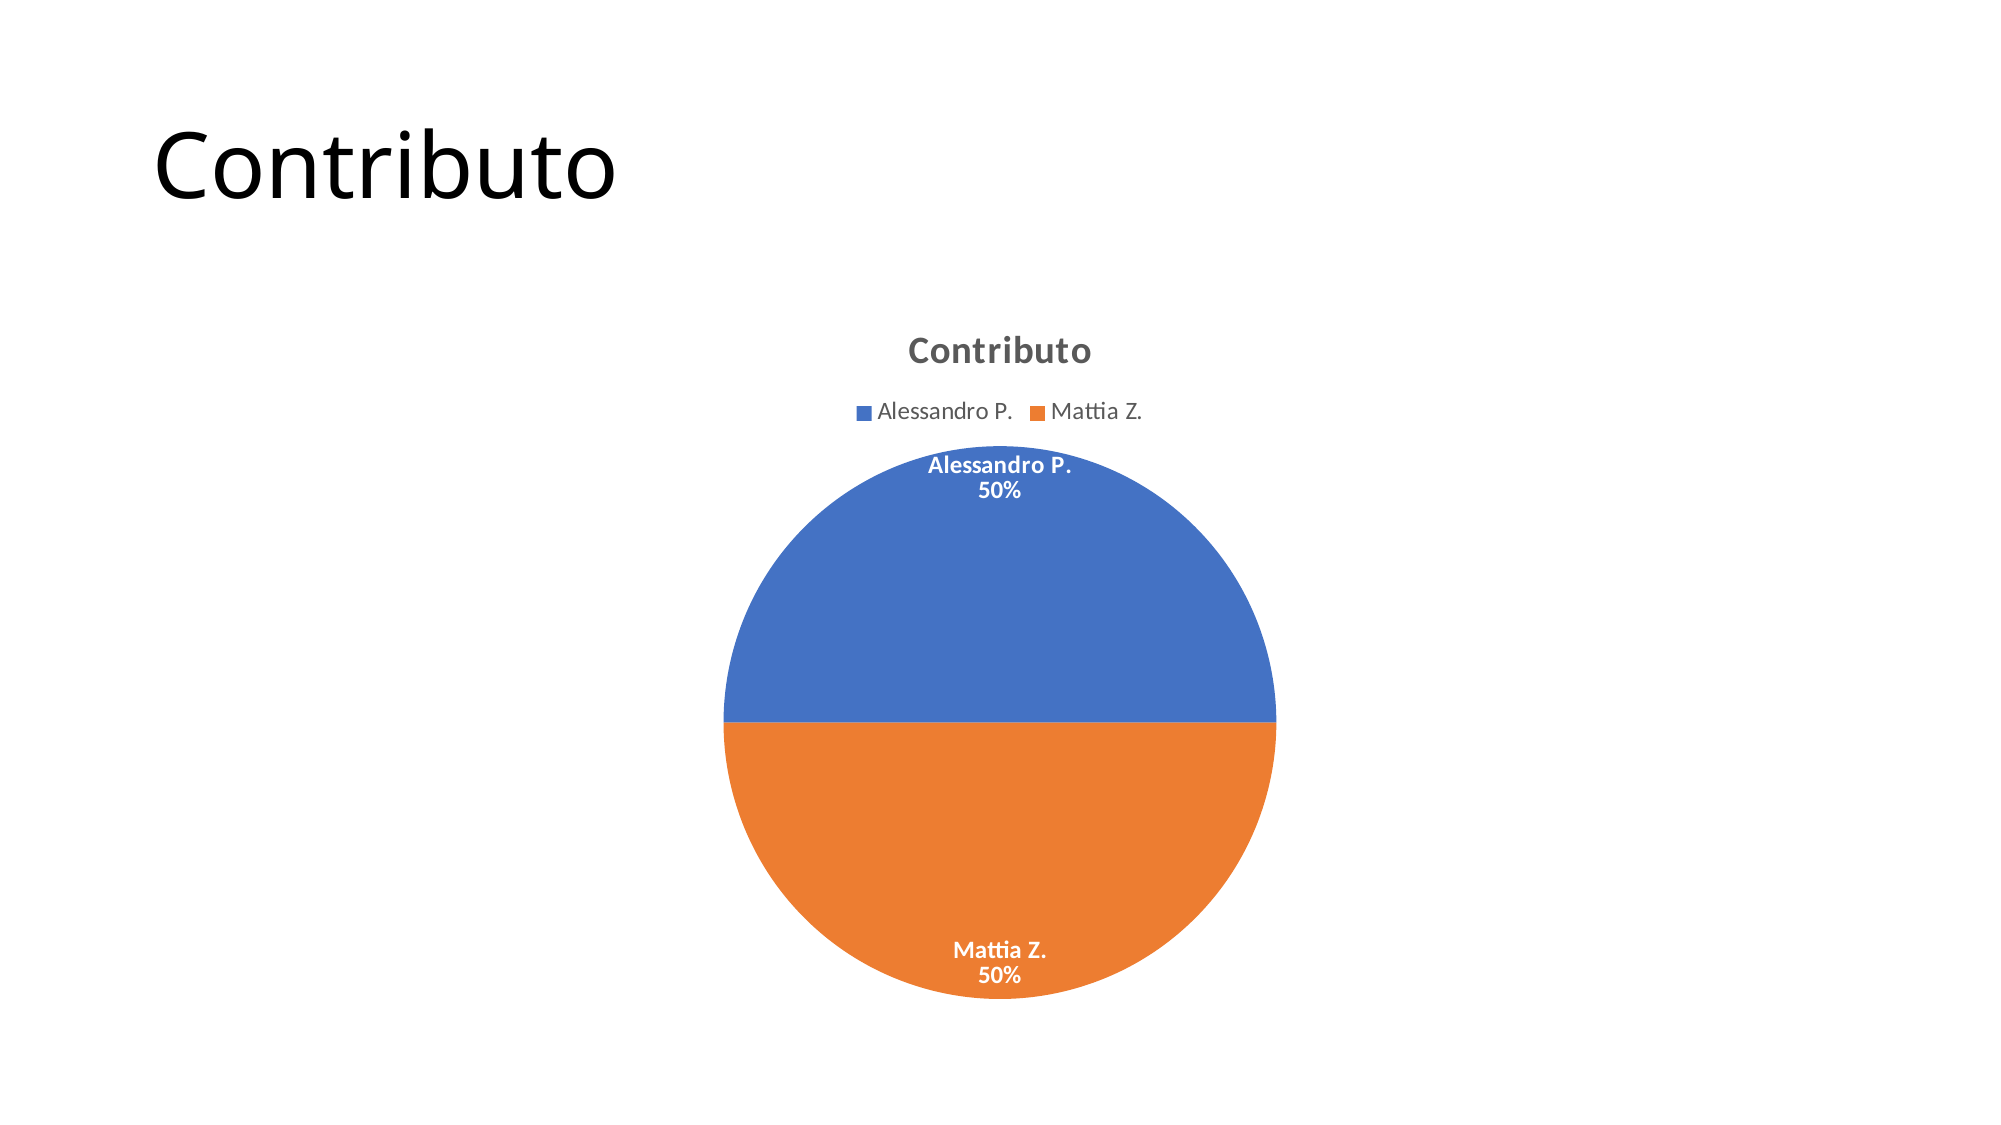

# Contributo
### Chart: Contributo
| Category | Contributo |
|---|---|
| Alessandro P. | 50.0 |
| Mattia Z. | 50.0 |